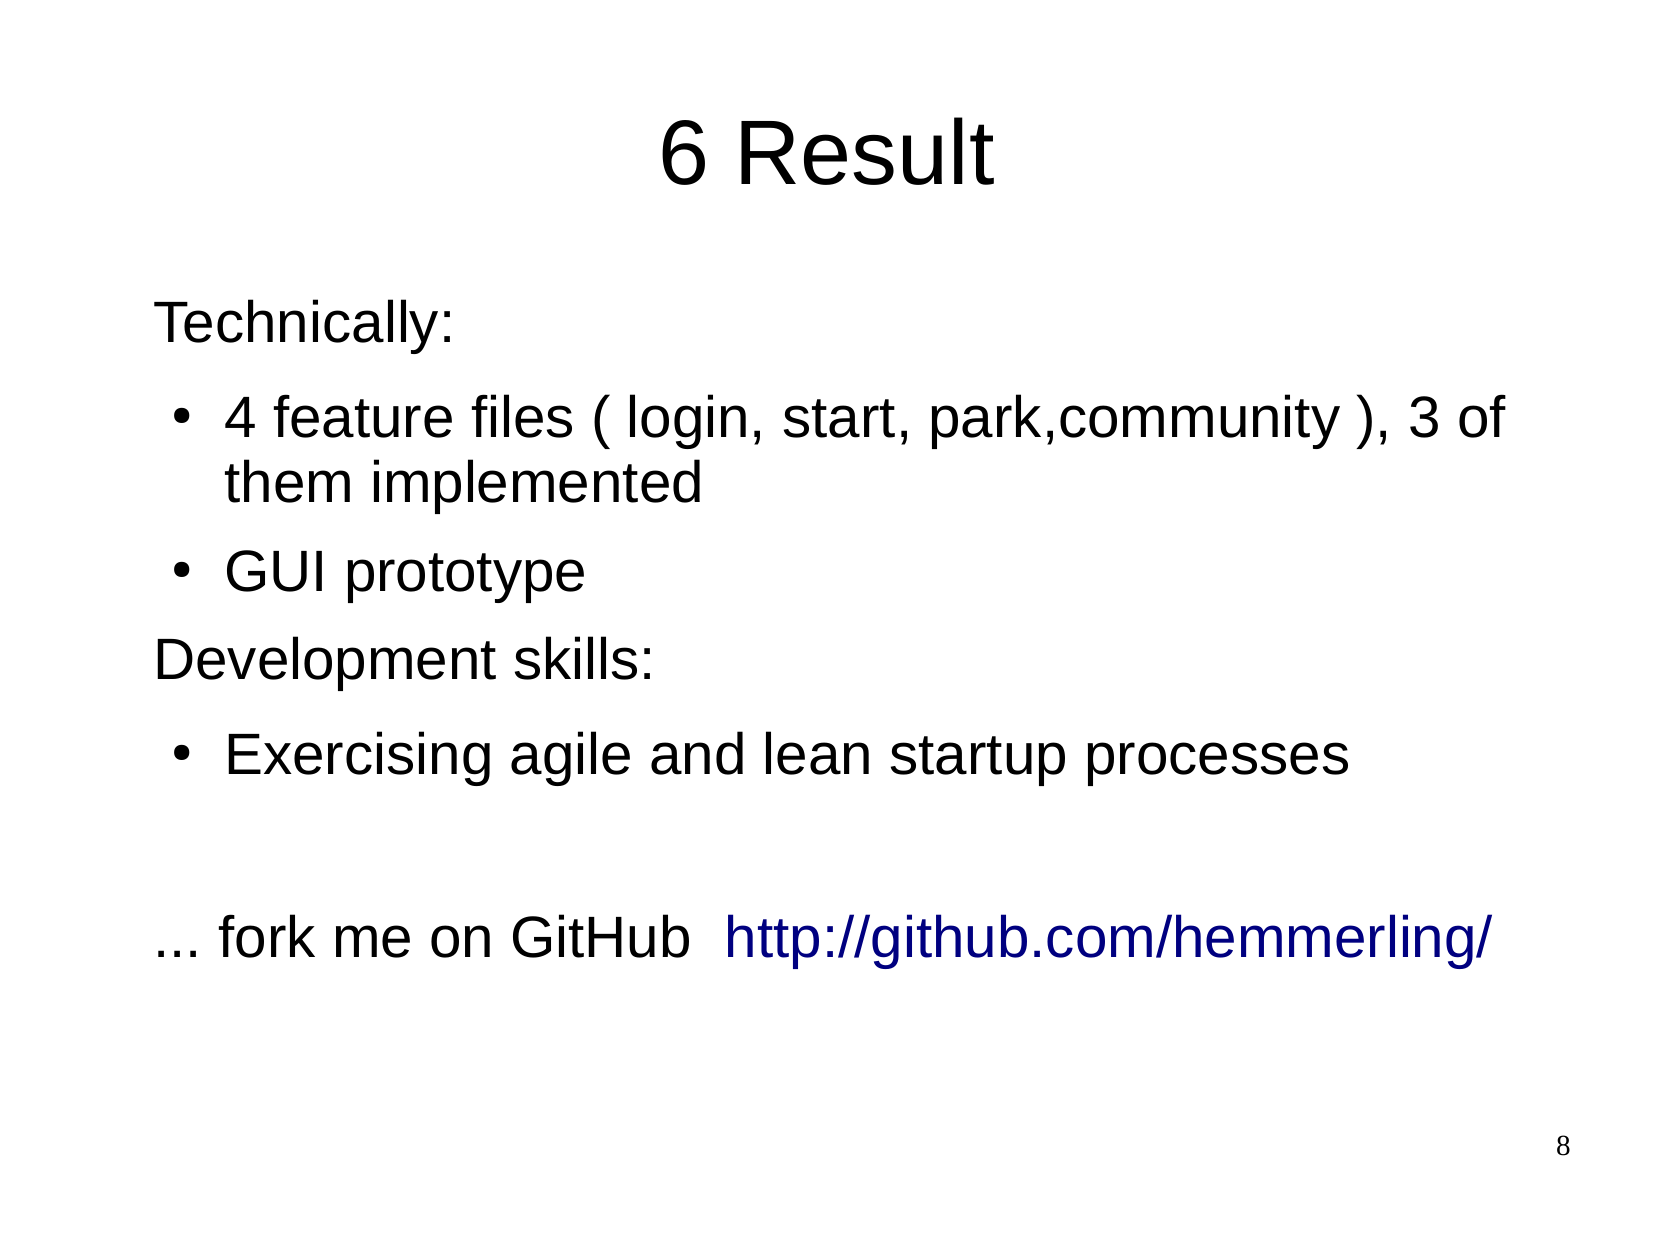

# 6 Result
Technically:
4 feature files ( login, start, park,community ), 3 of them implemented
GUI prototype
Development skills:
Exercising agile and lean startup processes
... fork me on GitHub http://github.com/hemmerling/
8